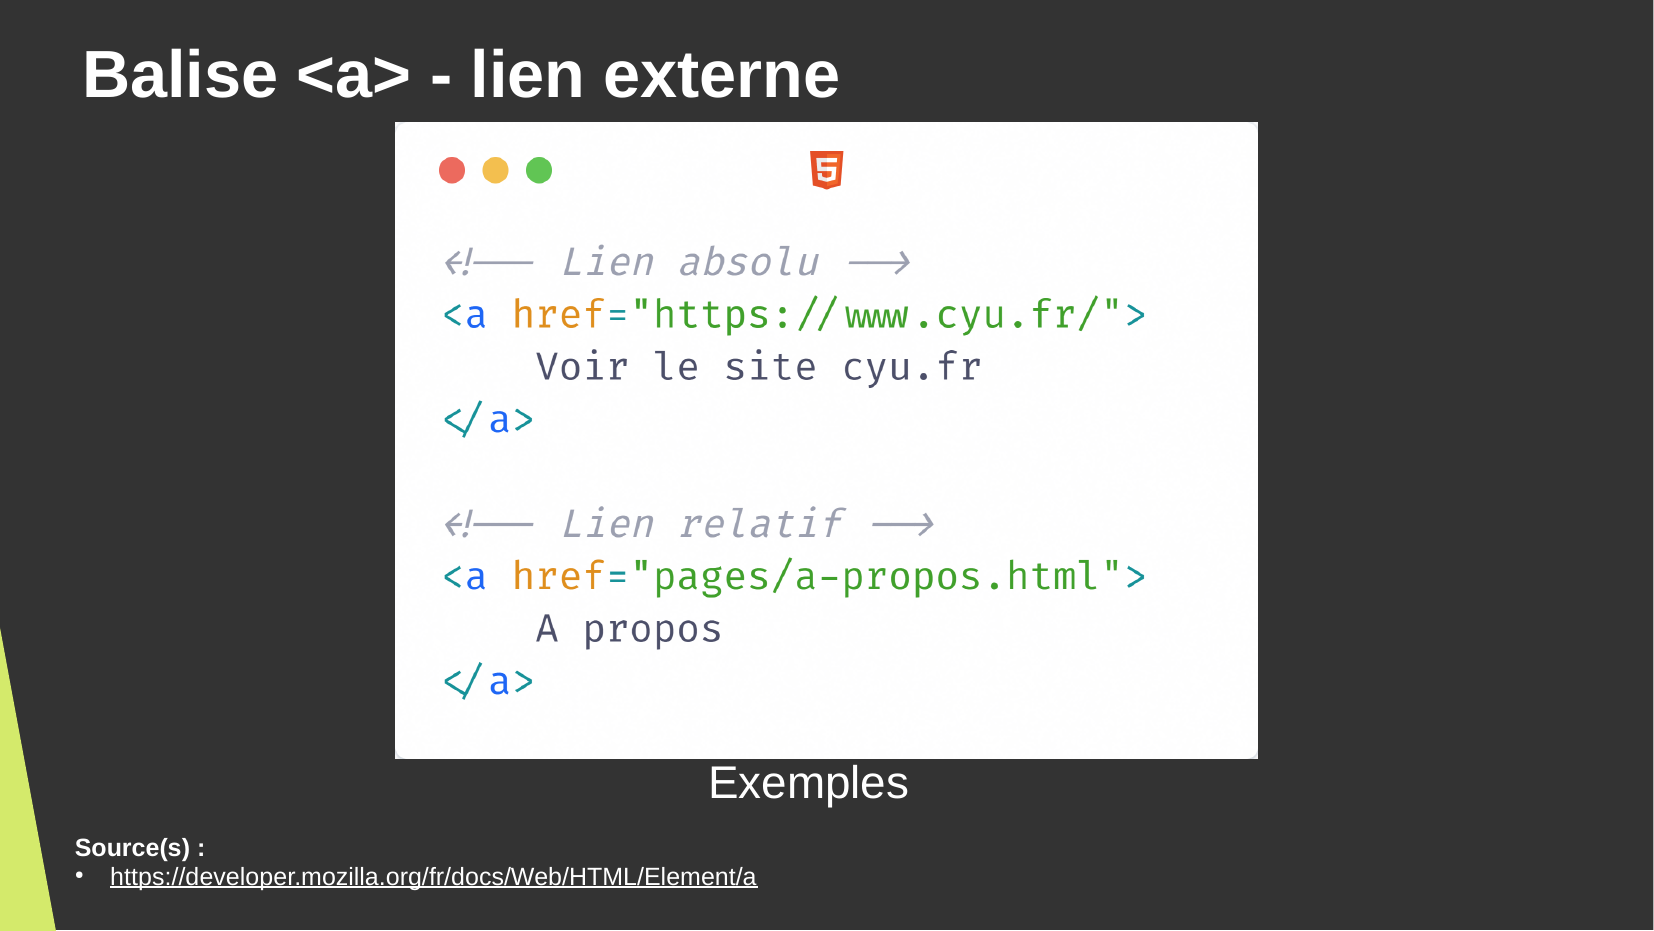

# Balise <a> - lien externe
Exemples
Source(s) :
https://developer.mozilla.org/fr/docs/Web/HTML/Element/a